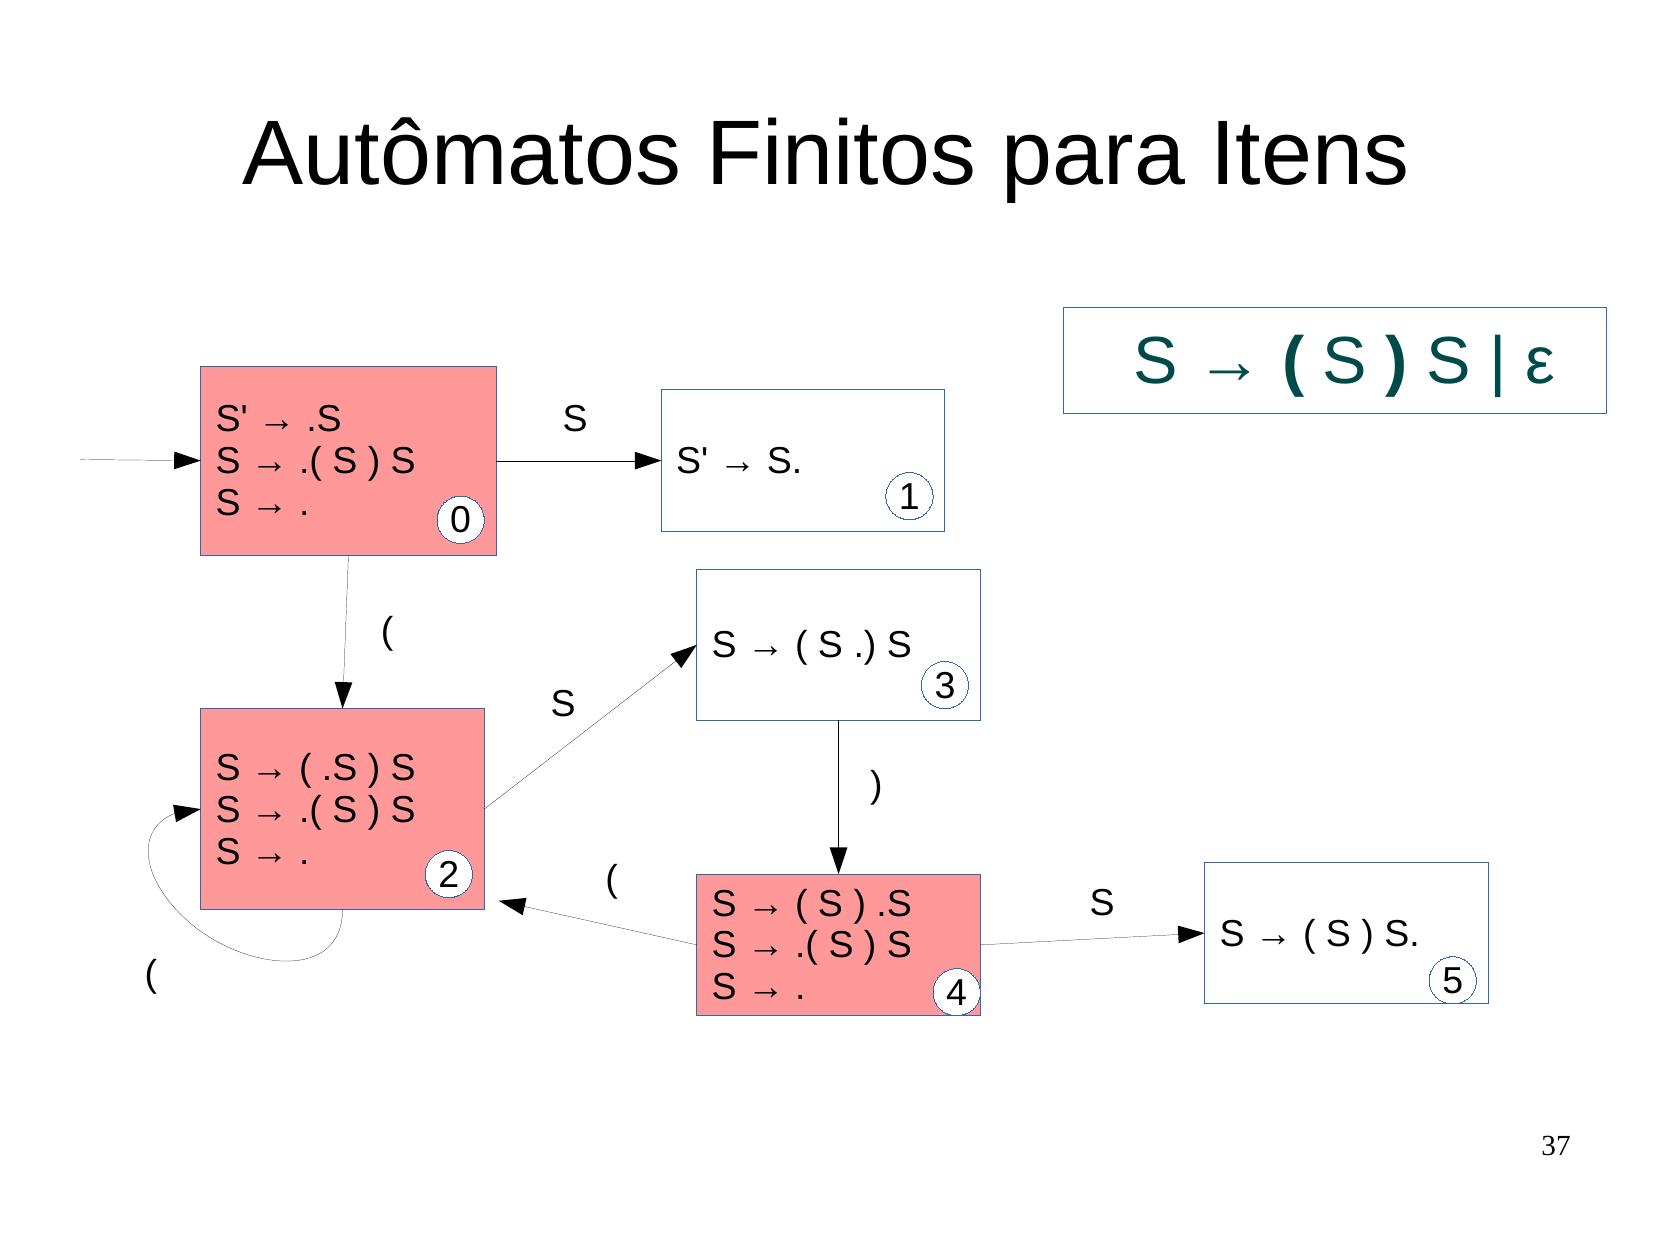

# Autômatos Finitos para Itens
S → ( S ) S | ε
S' → .S
S → .( S ) S
S → .
S
S' → S.
1
0
S → ( S .) S
(
3
S
S → ( .S ) S
S → .( S ) S
S → .
)
2
(
S → ( S ) S.
S → ( S ) .S
S → .( S ) S
S → .
S
(
5
4
37